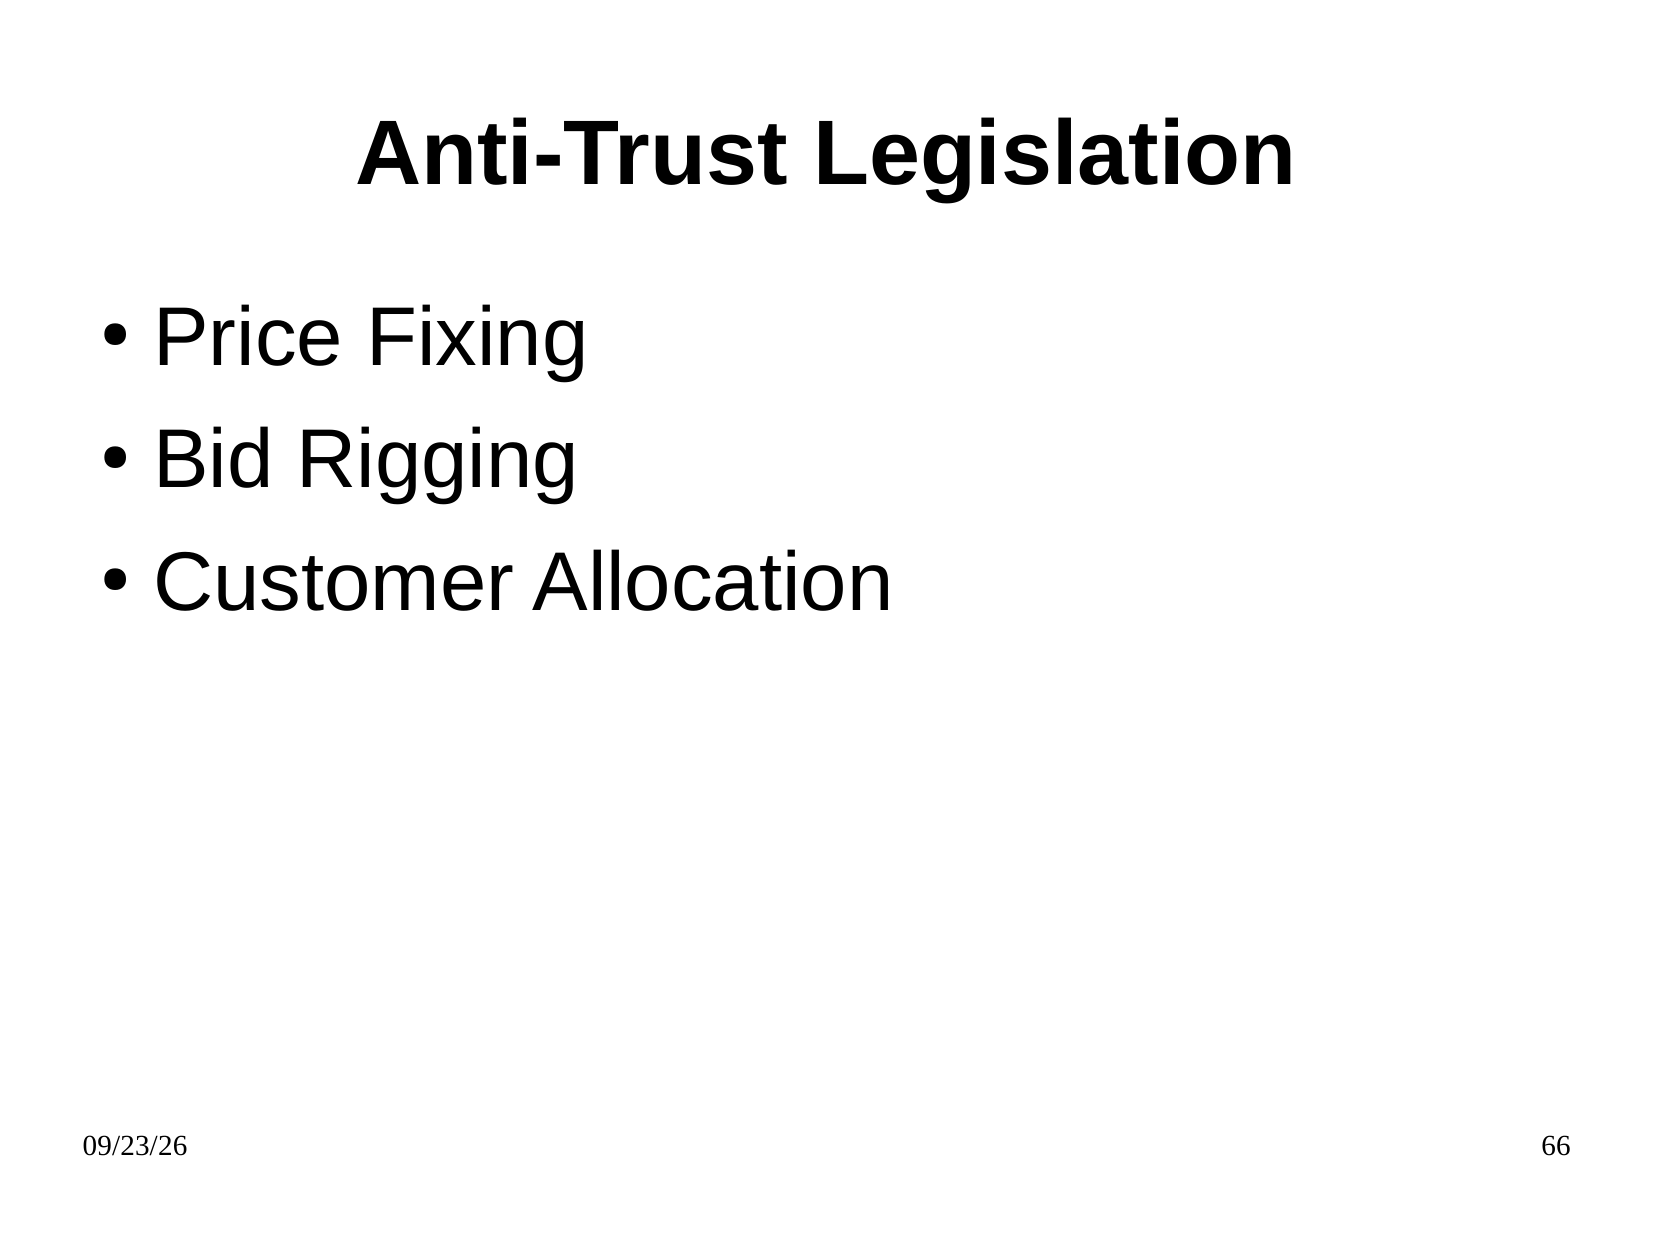

# Anti-Trust Legislation
Price Fixing
Bid Rigging
Customer Allocation
66